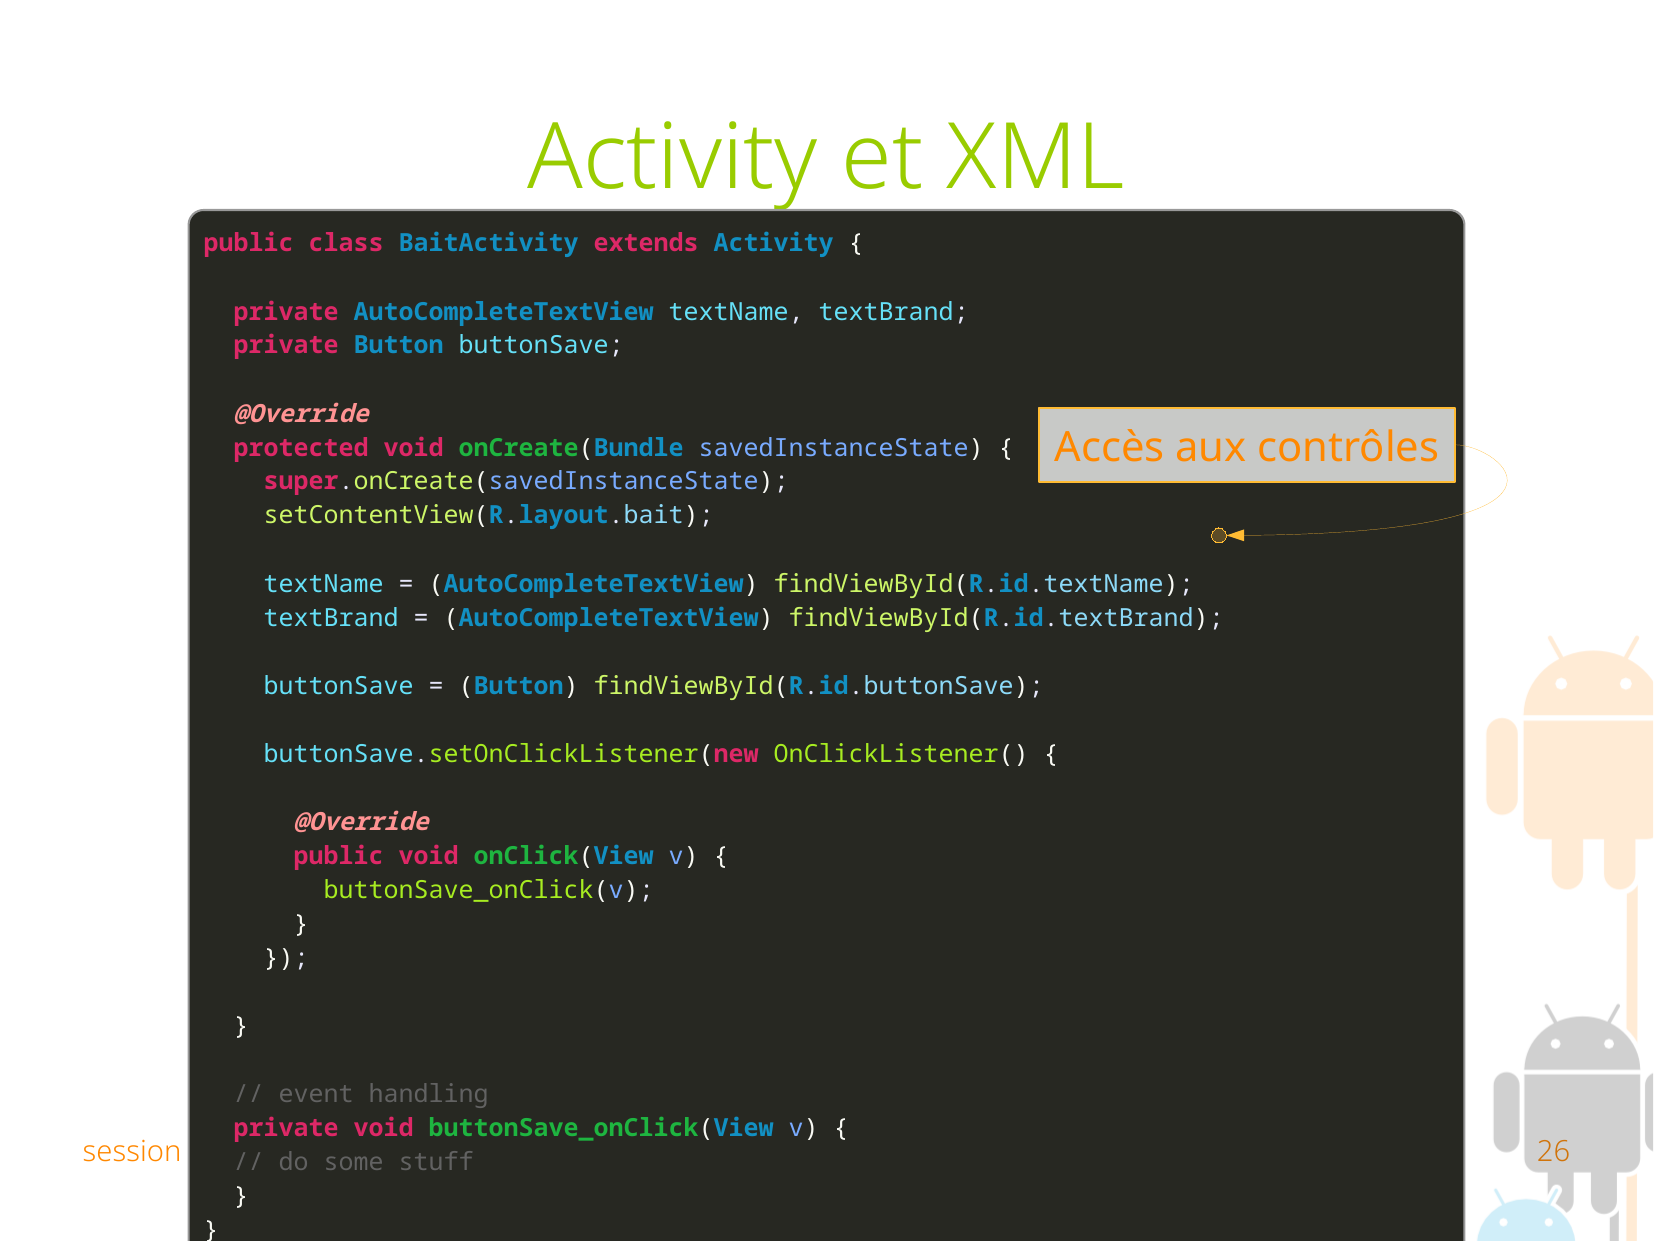

# Activity et XML
public class BaitActivity extends Activity {
 private AutoCompleteTextView textName, textBrand;
 private Button buttonSave;
 @Override
 protected void onCreate(Bundle savedInstanceState) {
 super.onCreate(savedInstanceState);
 setContentView(R.layout.bait);
 textName = (AutoCompleteTextView) findViewById(R.id.textName);
 textBrand = (AutoCompleteTextView) findViewById(R.id.textBrand);
 buttonSave = (Button) findViewById(R.id.buttonSave);
 buttonSave.setOnClickListener(new OnClickListener() {
 @Override
 public void onClick(View v) {
 buttonSave_onClick(v);
 }
 });
 }
 // event handling
 private void buttonSave_onClick(View v) {
 // do some stuff
 }
}
Accès aux contrôles
session sept 2016
Yann Caron (c) 2014
26